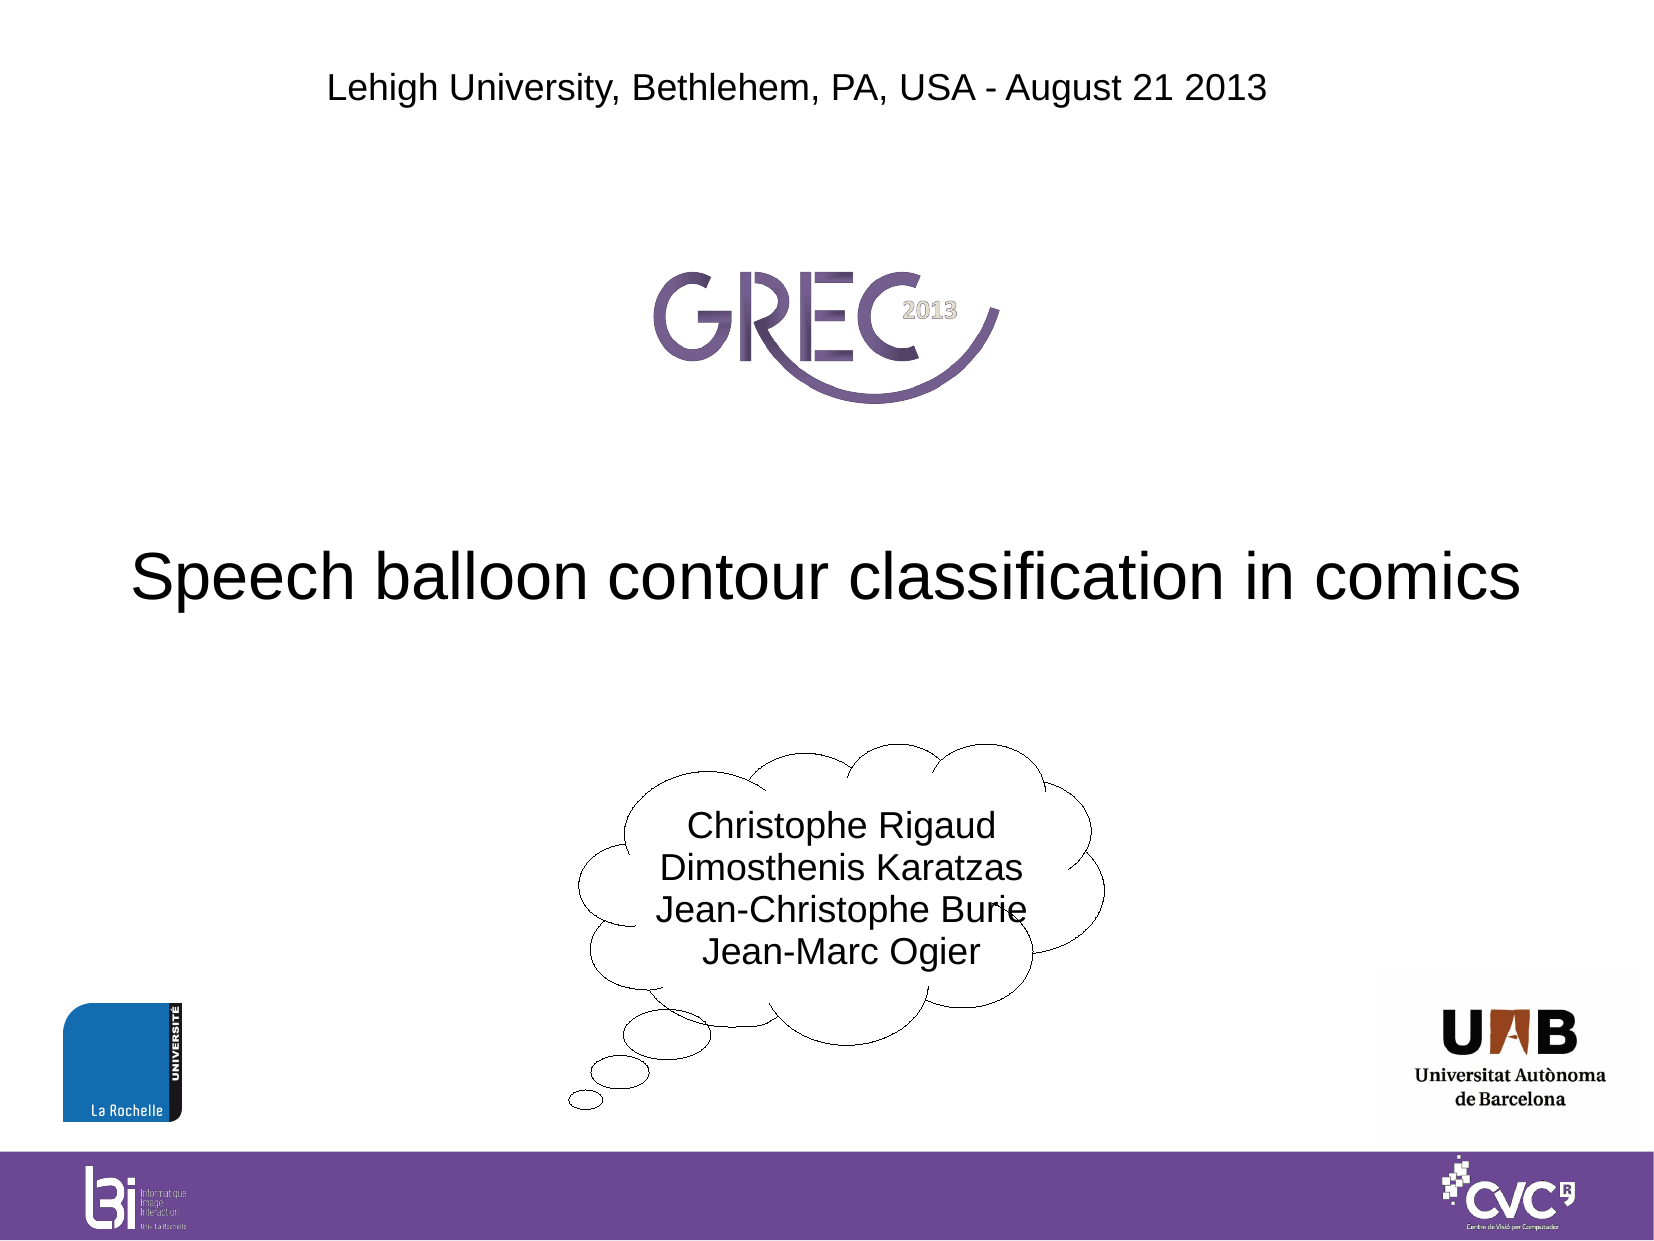

Lehigh University, Bethlehem, PA, USA - August 21 2013
Speech balloon contour classification in comics
Christophe Rigaud
Dimosthenis Karatzas
Jean-Christophe Burie
Jean-Marc Ogier